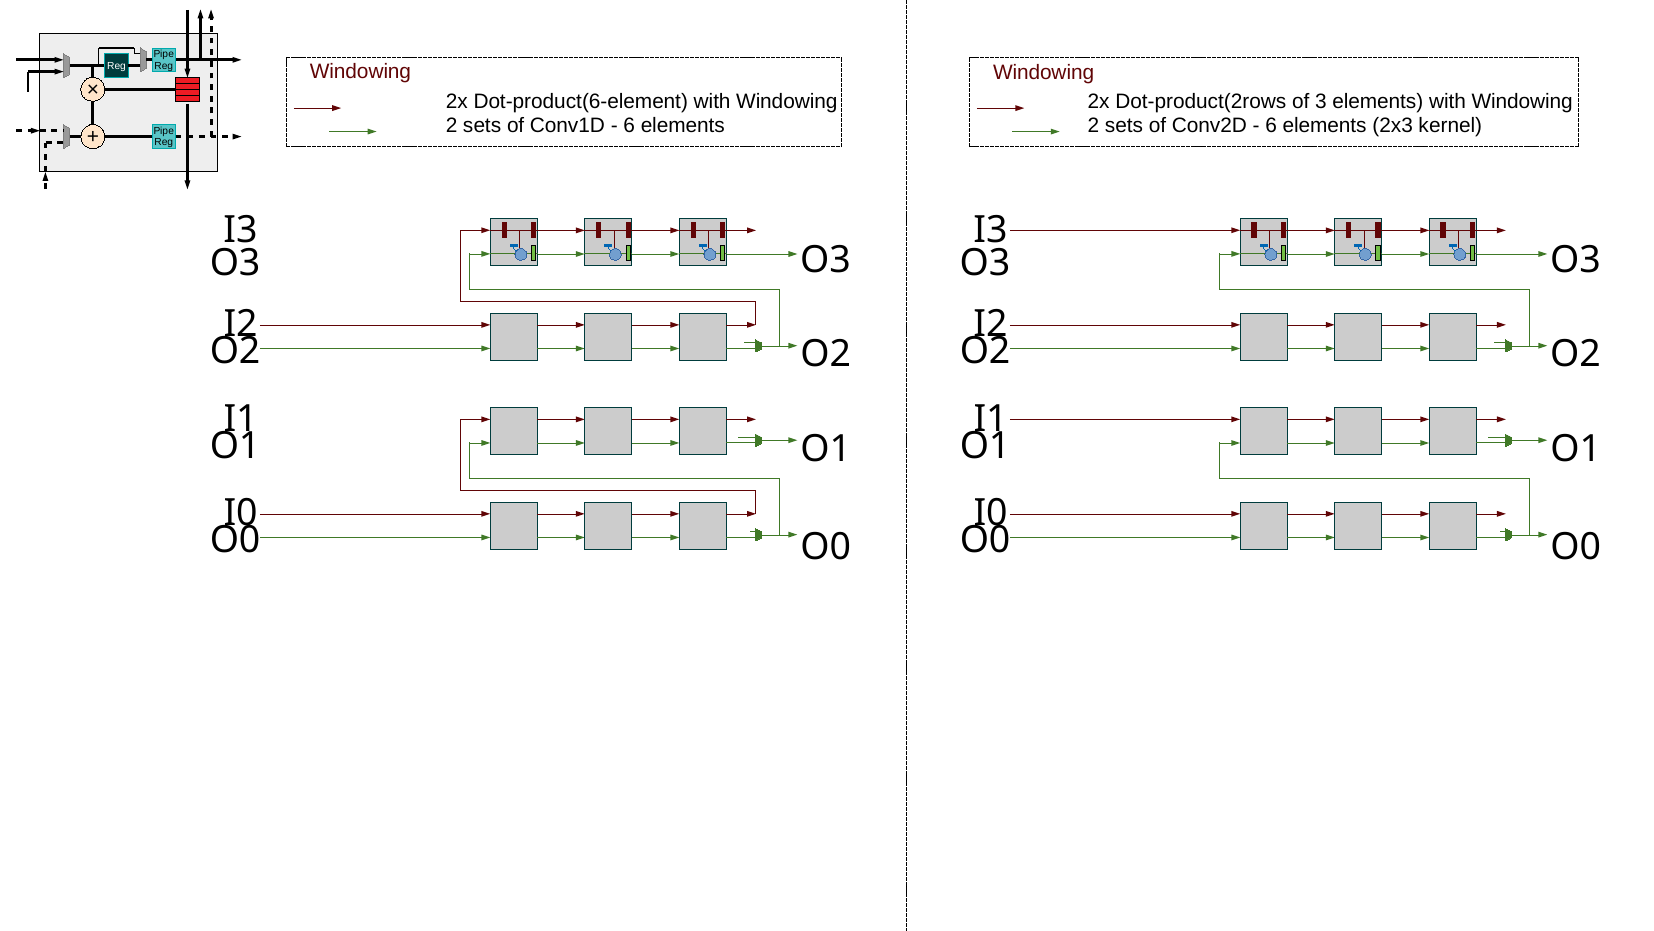

Pipe
Reg
Windowing
Windowing
Reg
×
2x Dot-product(6-element) with Windowing
2 sets of Conv1D - 6 elements
2x Dot-product(2rows of 3 elements) with Windowing
2 sets of Conv2D - 6 elements (2x3 kernel)
+
Pipe
Reg
I3
I3
O3
O3
O3
O3
I2
I2
O2
O2
O2
O2
I1
I1
O1
O1
O1
O1
I0
I0
O0
O0
O0
O0